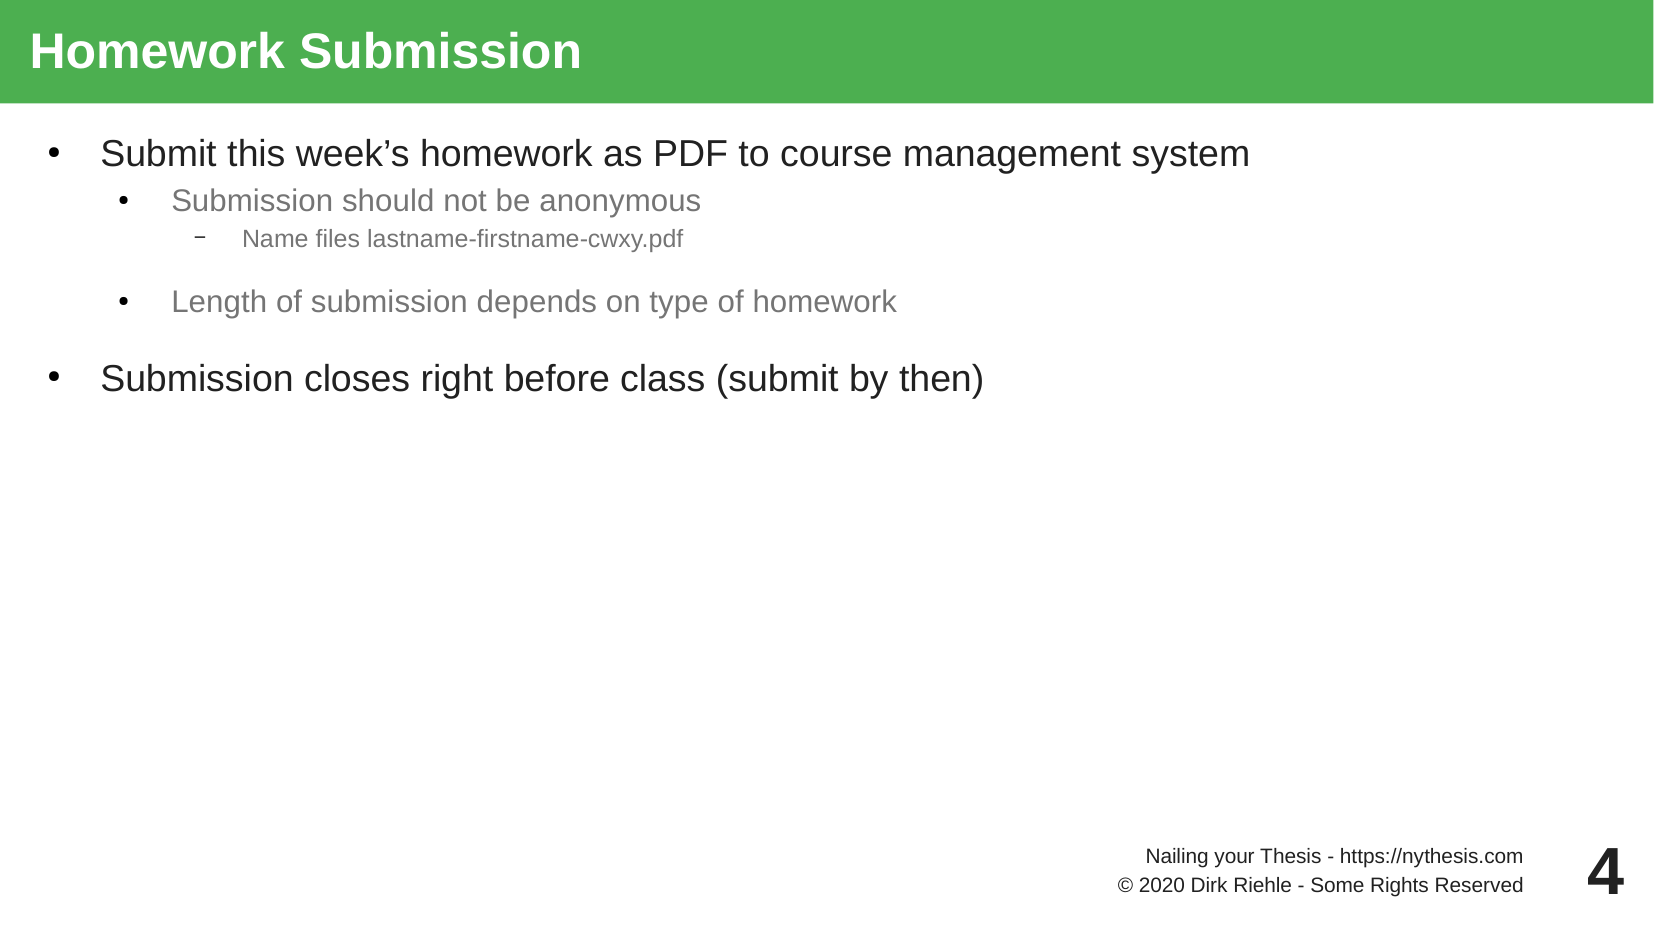

# Homework Submission
Submit this week’s homework as PDF to course management system
Submission should not be anonymous
Name files lastname-firstname-cwxy.pdf
Length of submission depends on type of homework
Submission closes right before class (submit by then)
Nailing your Thesis - https://nythesis.com
4
© 2020 Dirk Riehle - Some Rights Reserved